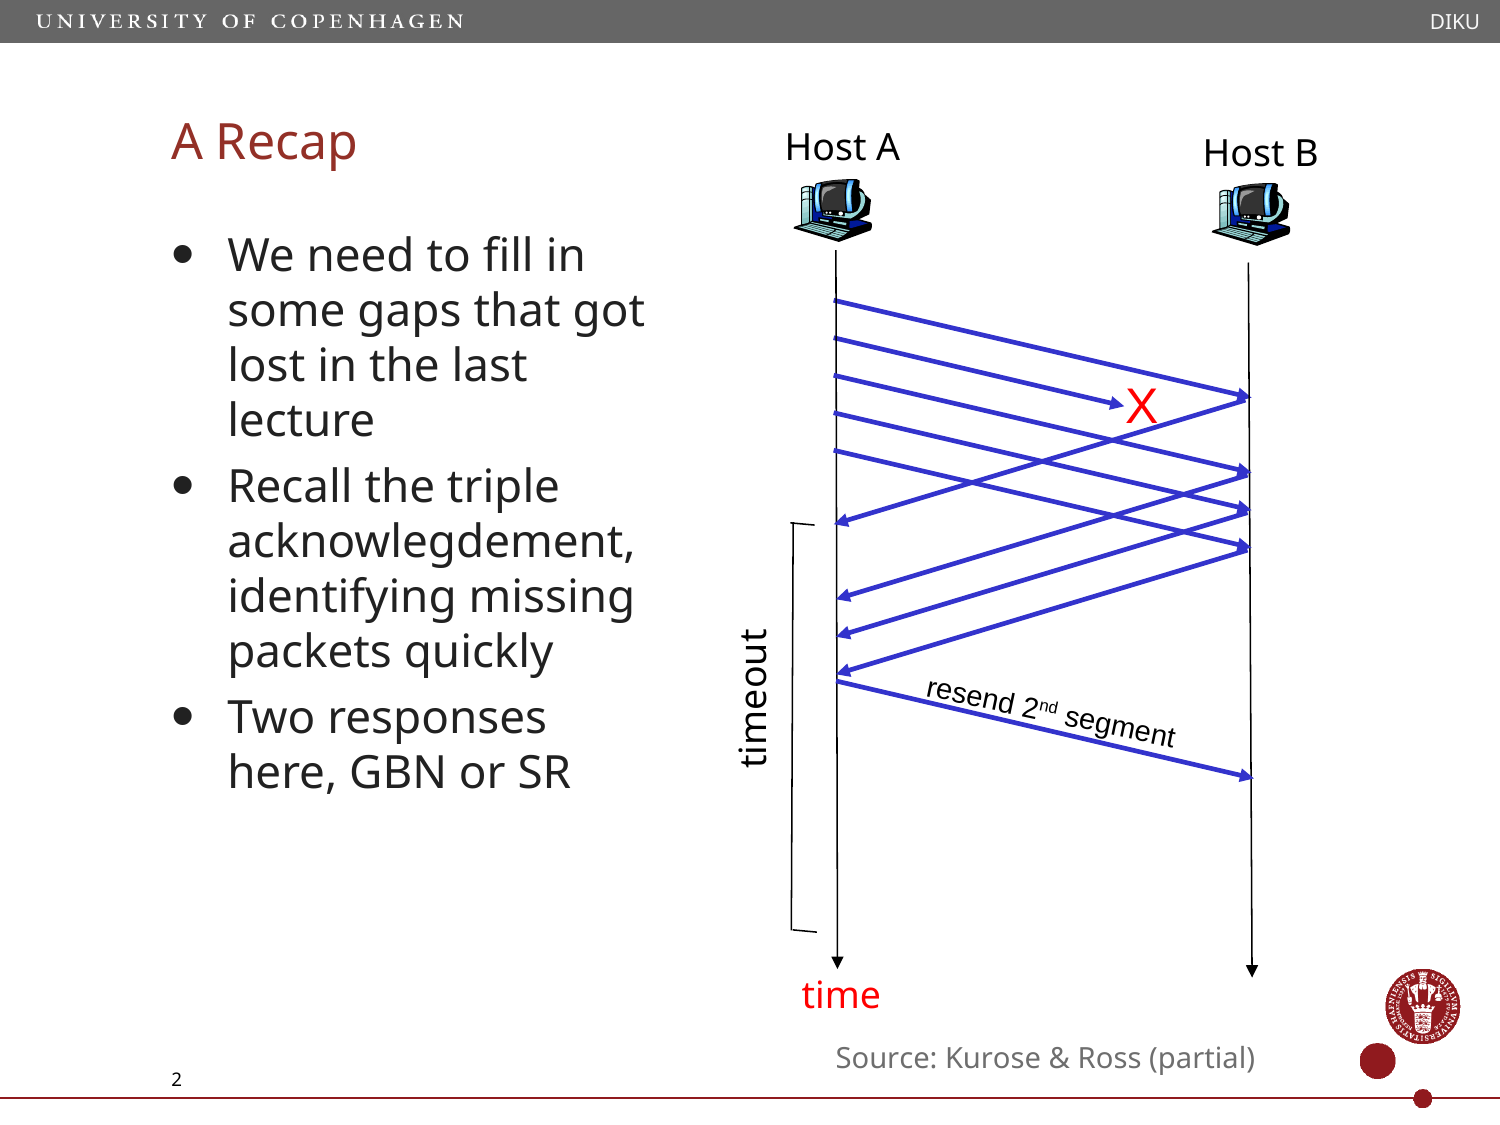

DIKU
# A Recap
Host A
Host B
X
timeout
resend 2nd segment
time
We need to fill in some gaps that got lost in the last lecture
Recall the triple acknowlegdement, identifying missing packets quickly
Two responses here, GBN or SR
Source: Kurose & Ross (partial)